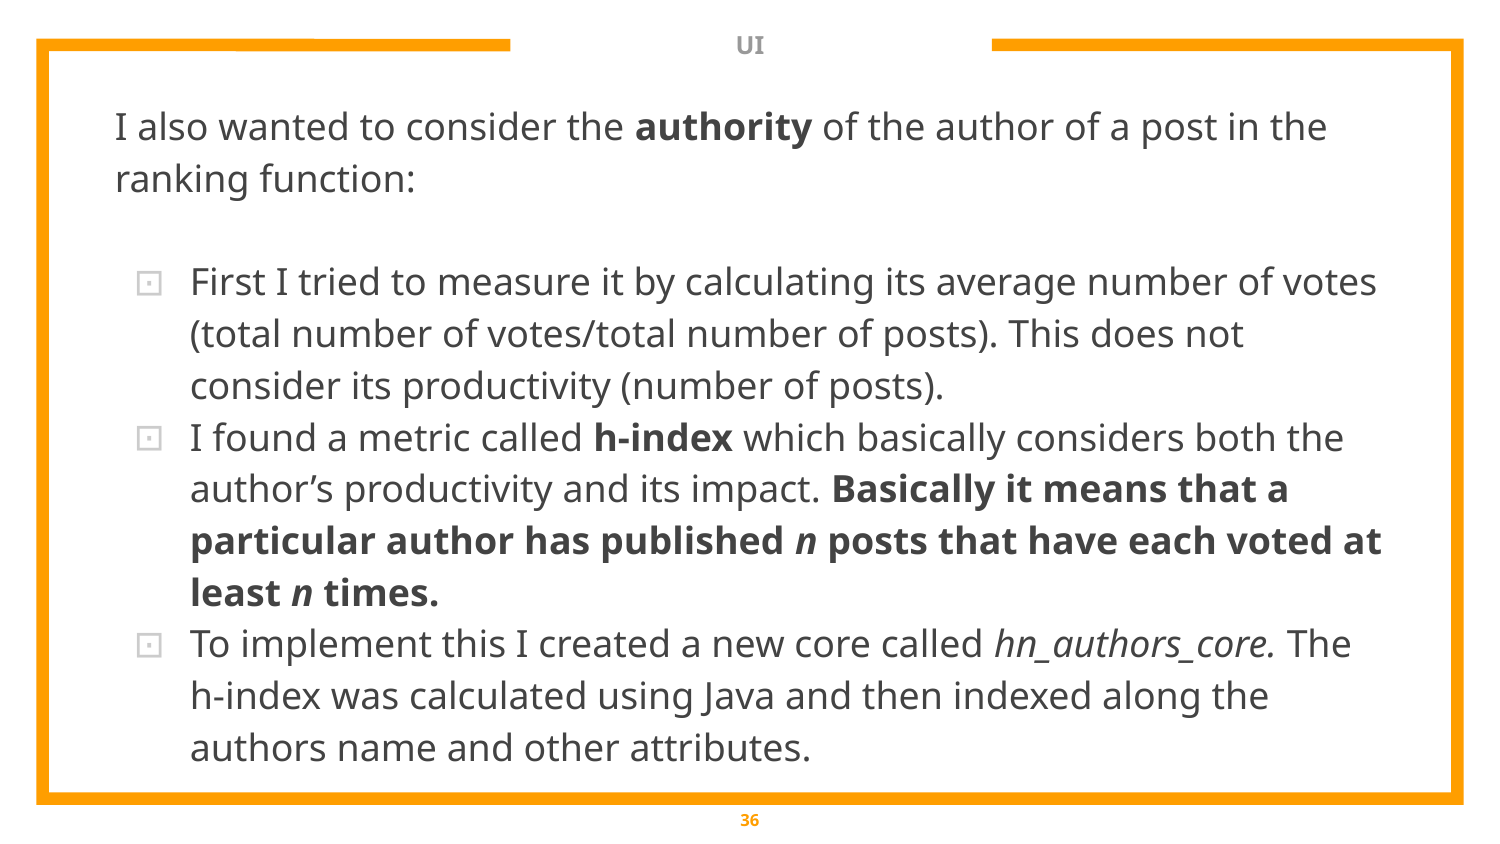

# UI
I also wanted to consider the authority of the author of a post in the ranking function:
First I tried to measure it by calculating its average number of votes (total number of votes/total number of posts). This does not consider its productivity (number of posts).
I found a metric called h-index which basically considers both the author’s productivity and its impact. Basically it means that a particular author has published n posts that have each voted at least n times.
To implement this I created a new core called hn_authors_core. The h-index was calculated using Java and then indexed along the authors name and other attributes.